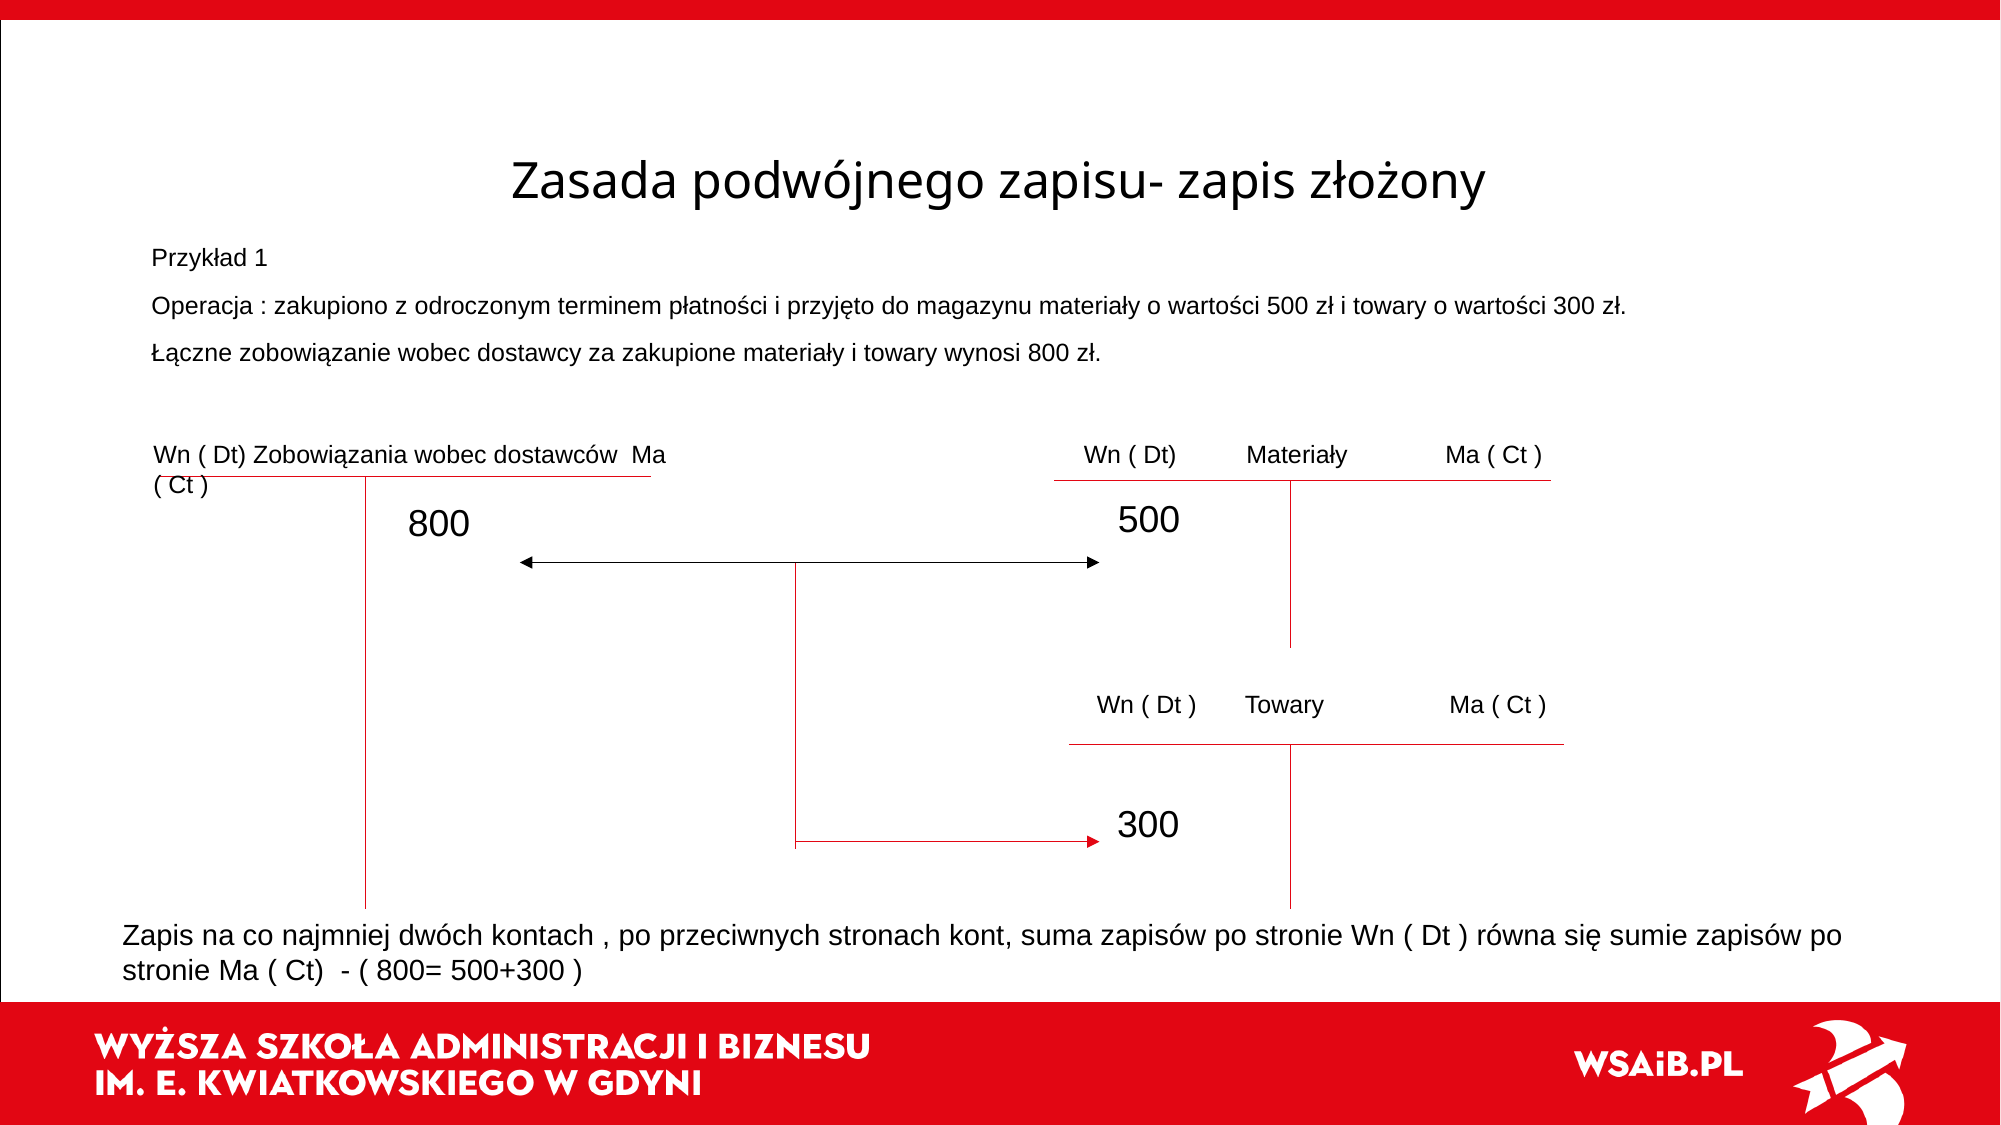

# Zasada podwójnego zapisu- zapis złożony
Przykład 1
Operacja : zakupiono z odroczonym terminem płatności i przyjęto do magazynu materiały o wartości 500 zł i towary o wartości 300 zł.
Łączne zobowiązanie wobec dostawcy za zakupione materiały i towary wynosi 800 zł.
Wn ( Dt) Zobowiązania wobec dostawców Ma ( Ct )
Wn ( Dt) Materiały Ma ( Ct )
 500
800
Wn ( Dt ) Towary Ma ( Ct )
 300
Zapis na co najmniej dwóch kontach , po przeciwnych stronach kont, suma zapisów po stronie Wn ( Dt ) równa się sumie zapisów po stronie Ma ( Ct) - ( 800= 500+300 )